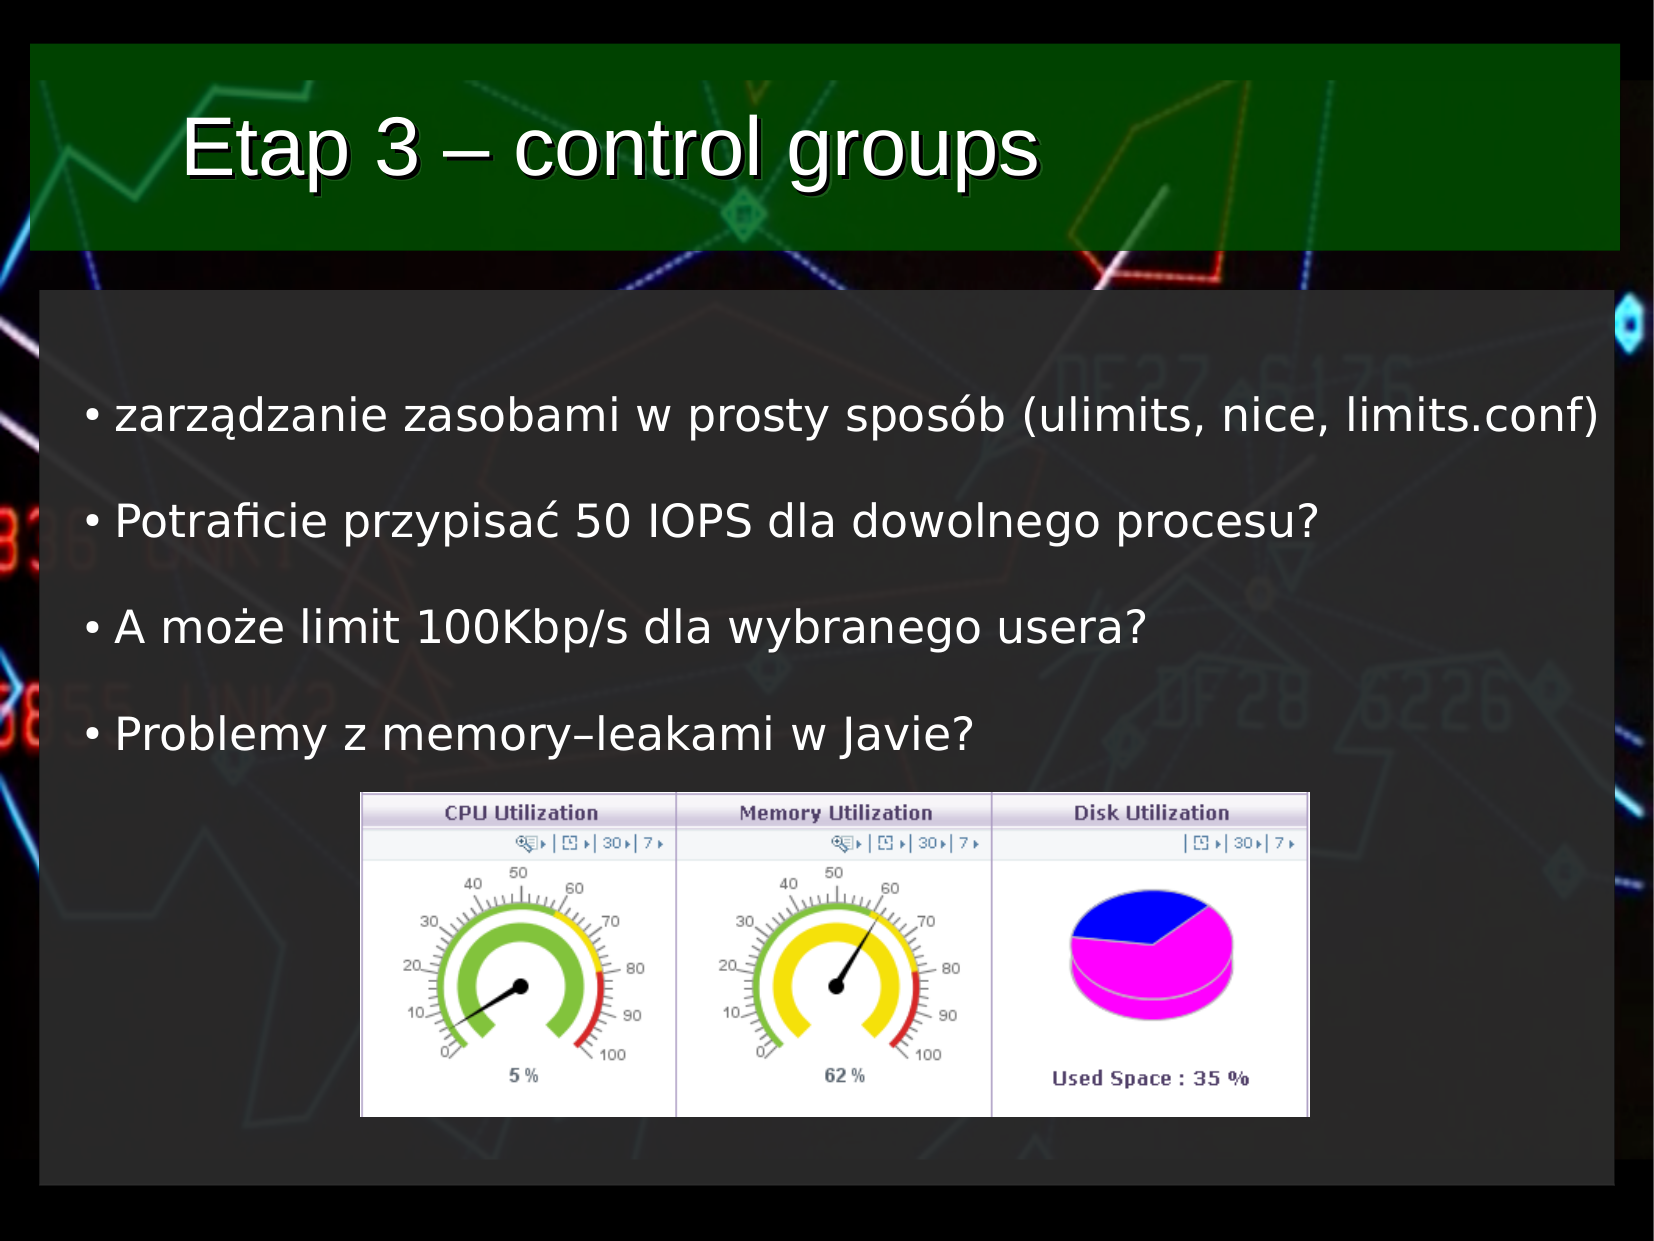

# Etap 3 – control groups
 zarządzanie zasobami w prosty sposób (ulimits, nice, limits.conf)
 Potraficie przypisać 50 IOPS dla dowolnego procesu?
 A może limit 100Kbp/s dla wybranego usera?
 Problemy z memory–leakami w Javie?